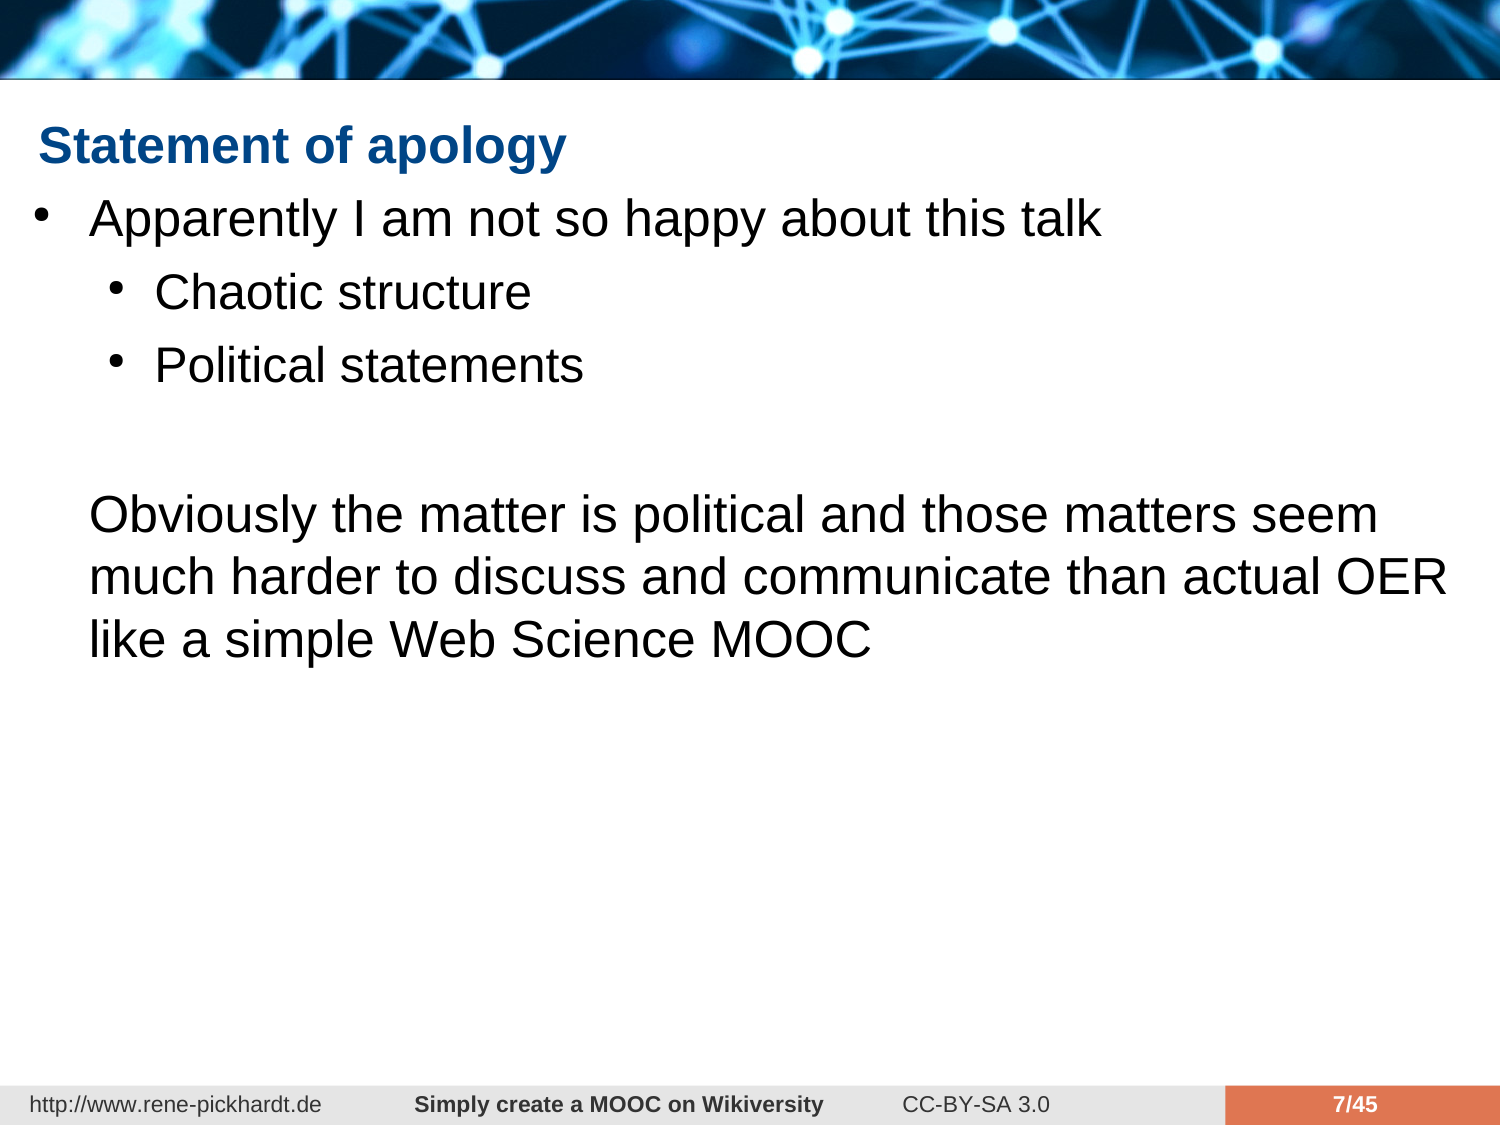

# Statement of apology
Apparently I am not so happy about this talk
Chaotic structure
Political statements
Obviously the matter is political and those matters seem much harder to discuss and communicate than actual OER like a simple Web Science MOOC